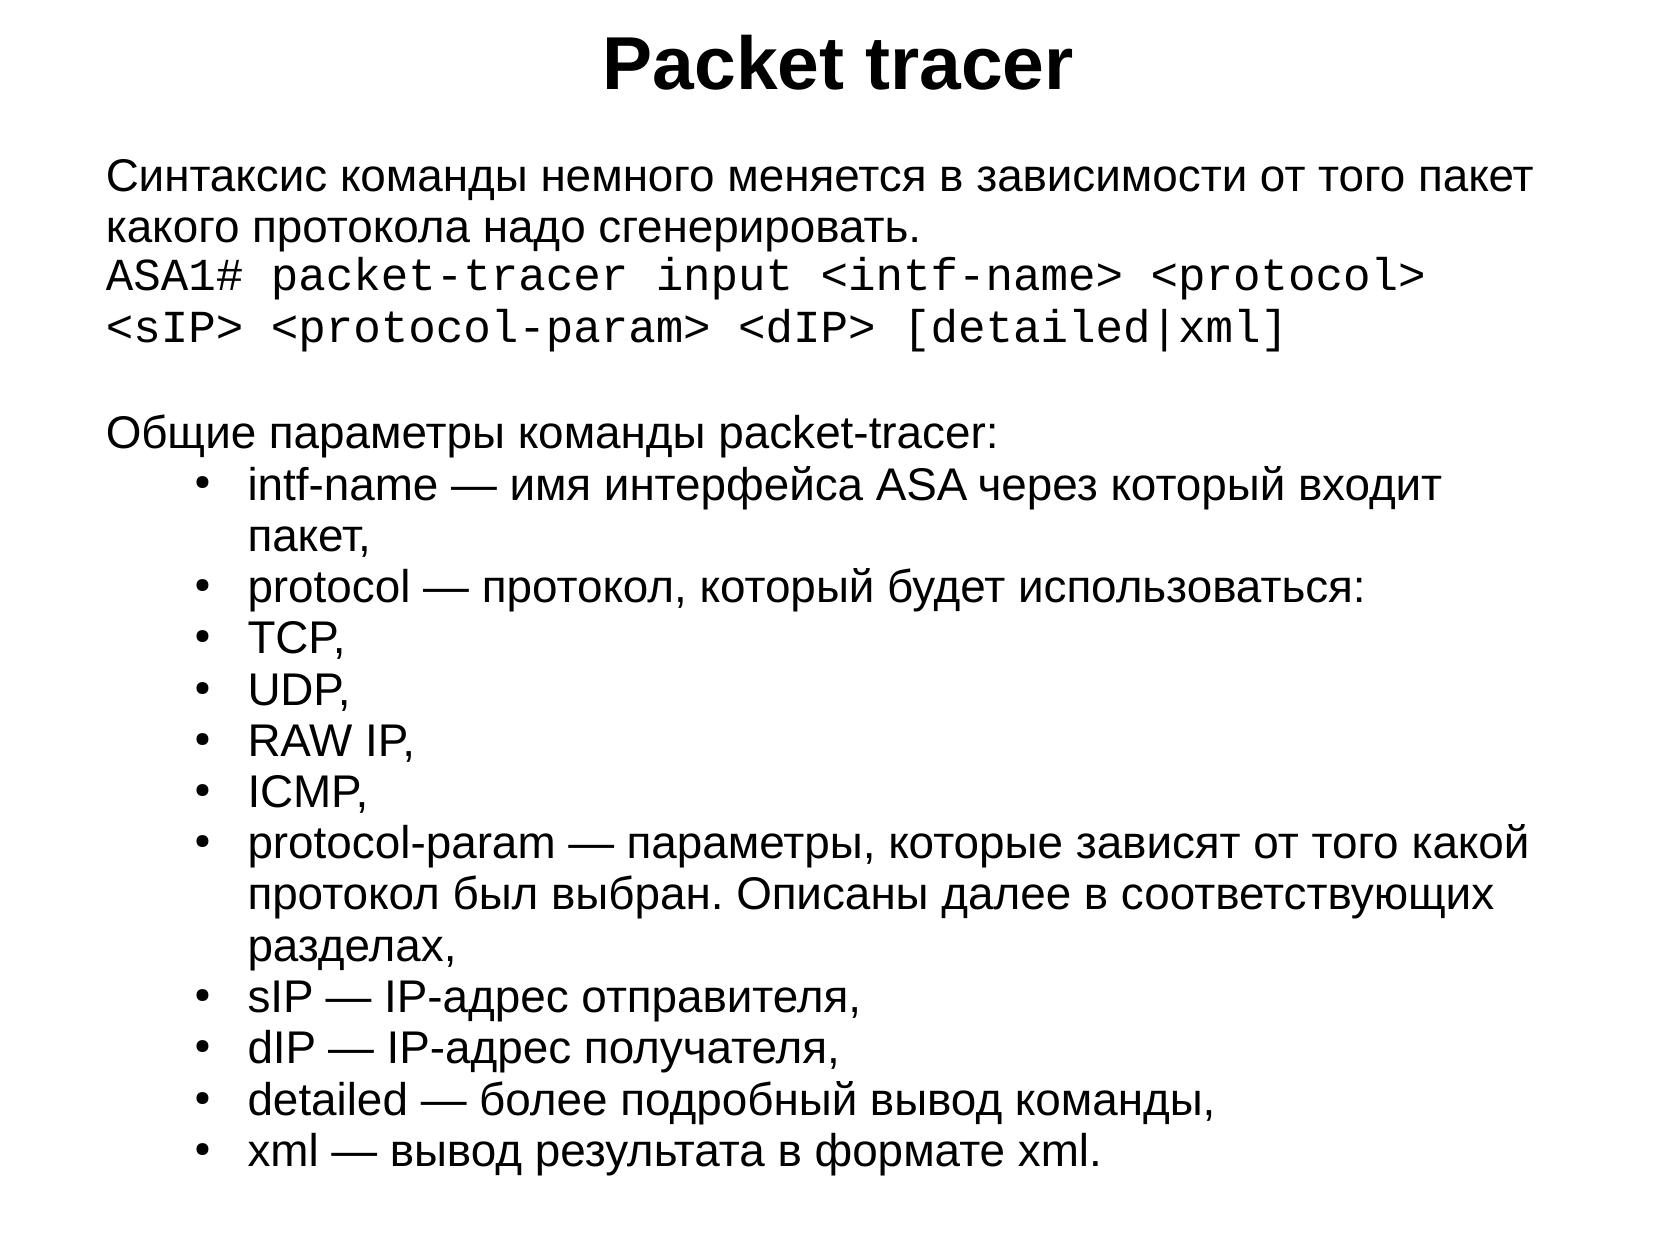

Packet tracer
# Синтаксис команды немного меняется в зависимости от того пакет какого протокола надо сгенерировать.
ASA1# packet-tracer input <intf-name> <protocol> <sIP> <protocol-param> <dIP> [detailed|xml]
Общие параметры команды packet-tracer:
intf-name — имя интерфейса ASA через который входит пакет,
protocol — протокол, который будет использоваться:
TCP,
UDP,
RAW IP,
ICMP,
protocol-param — параметры, которые зависят от того какой протокол был выбран. Описаны далее в соответствующих разделах,
sIP — IP-адрес отправителя,
dIP — IP-адрес получателя,
detailed — более подробный вывод команды,
xml — вывод результата в формате xml.